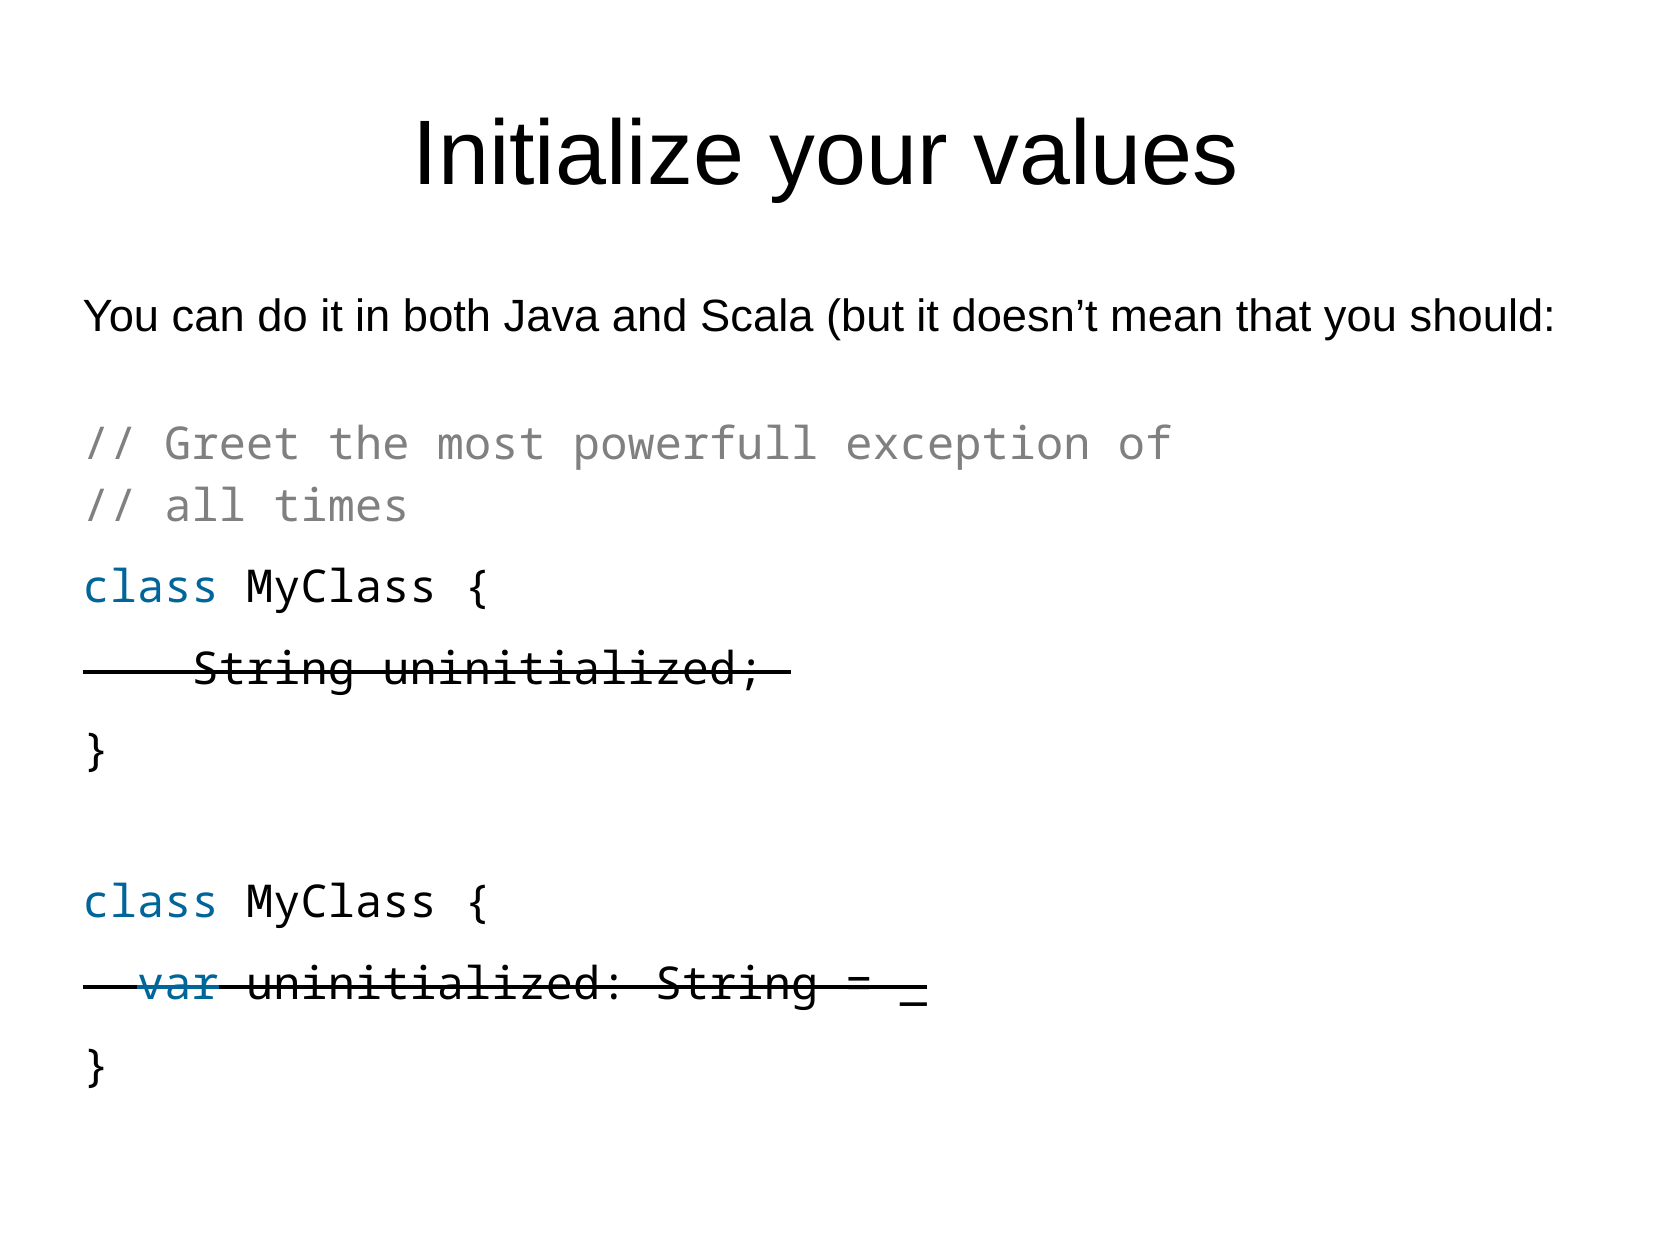

# Initialize your values
You can do it in both Java and Scala (but it doesn’t mean that you should:
// Greet the most powerfull exception of
// all times
class MyClass {
 String uninitialized;
}
class MyClass {
 var uninitialized: String = _
}